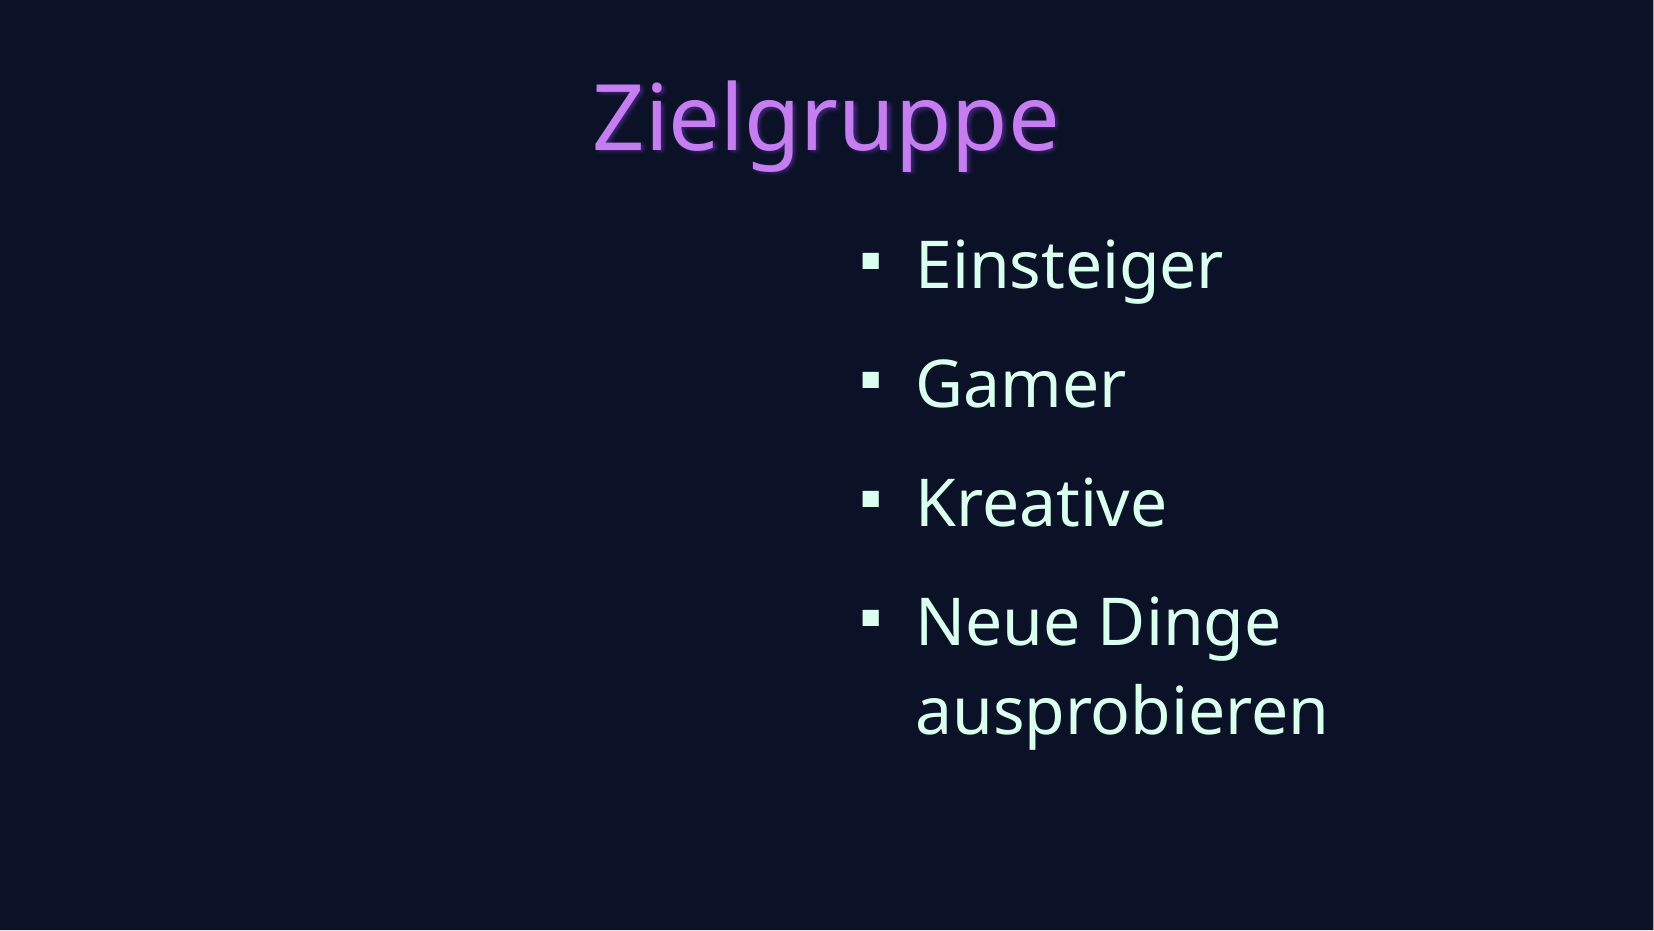

# Zielgruppe
Einsteiger
Gamer
Kreative
Neue Dinge ausprobieren